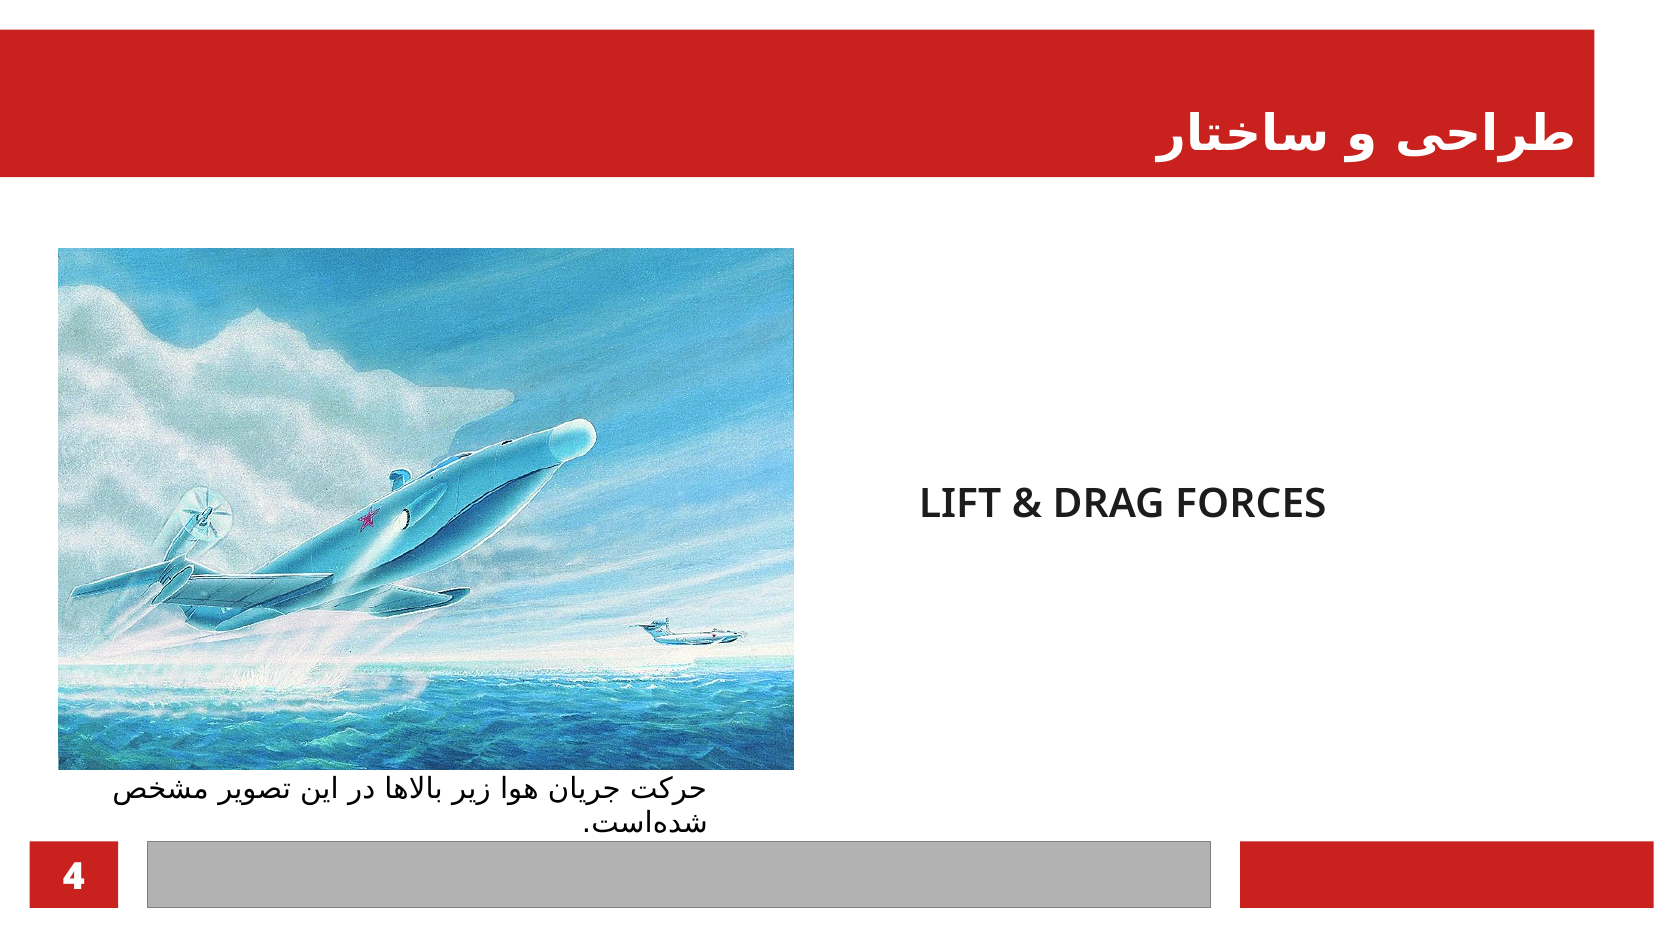

# طراحی و ساختار
LIFT & DRAG FORCES
حرکت جریان هوا زیر بالاها در این تصویر مشخص شده‌است.
4